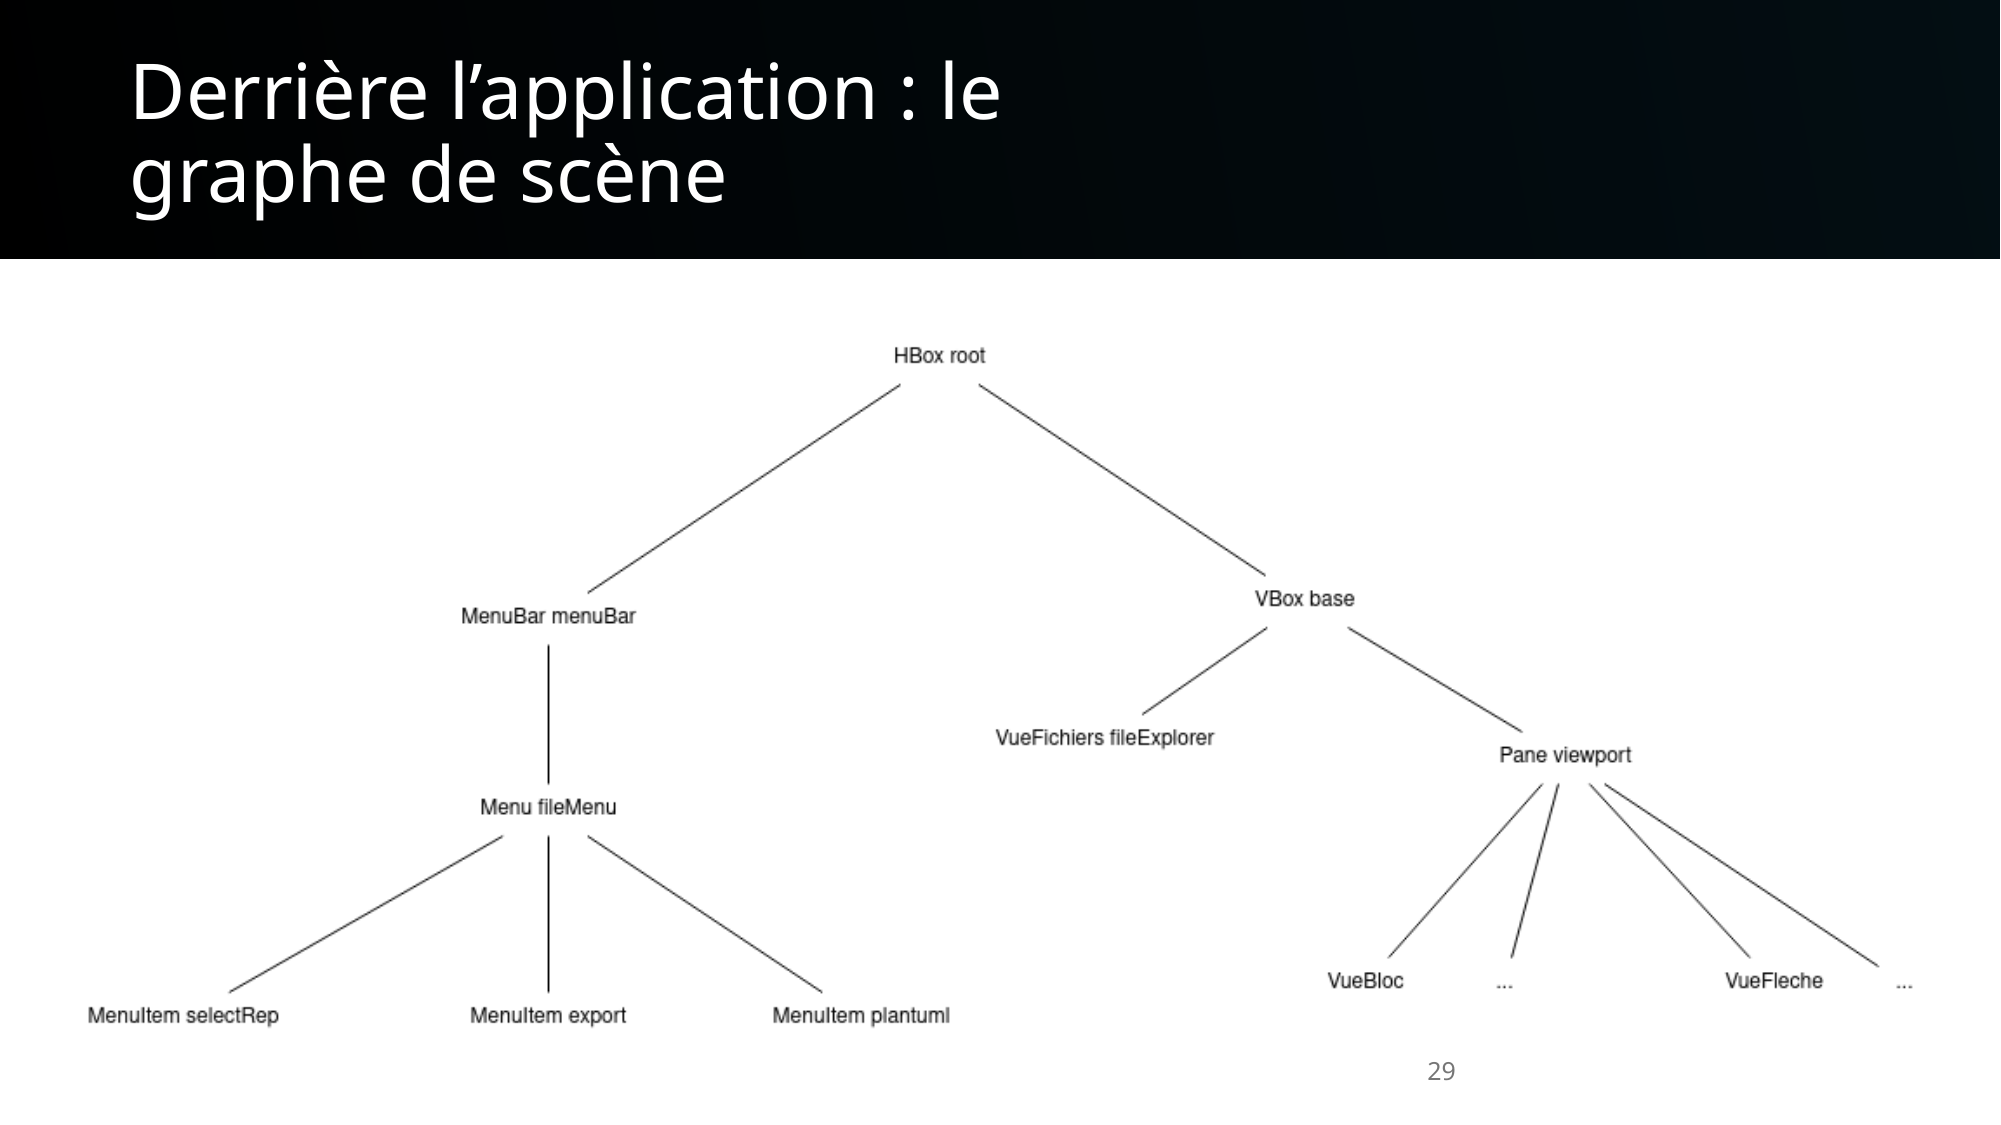

# Derrière l’application : le graphe de scène